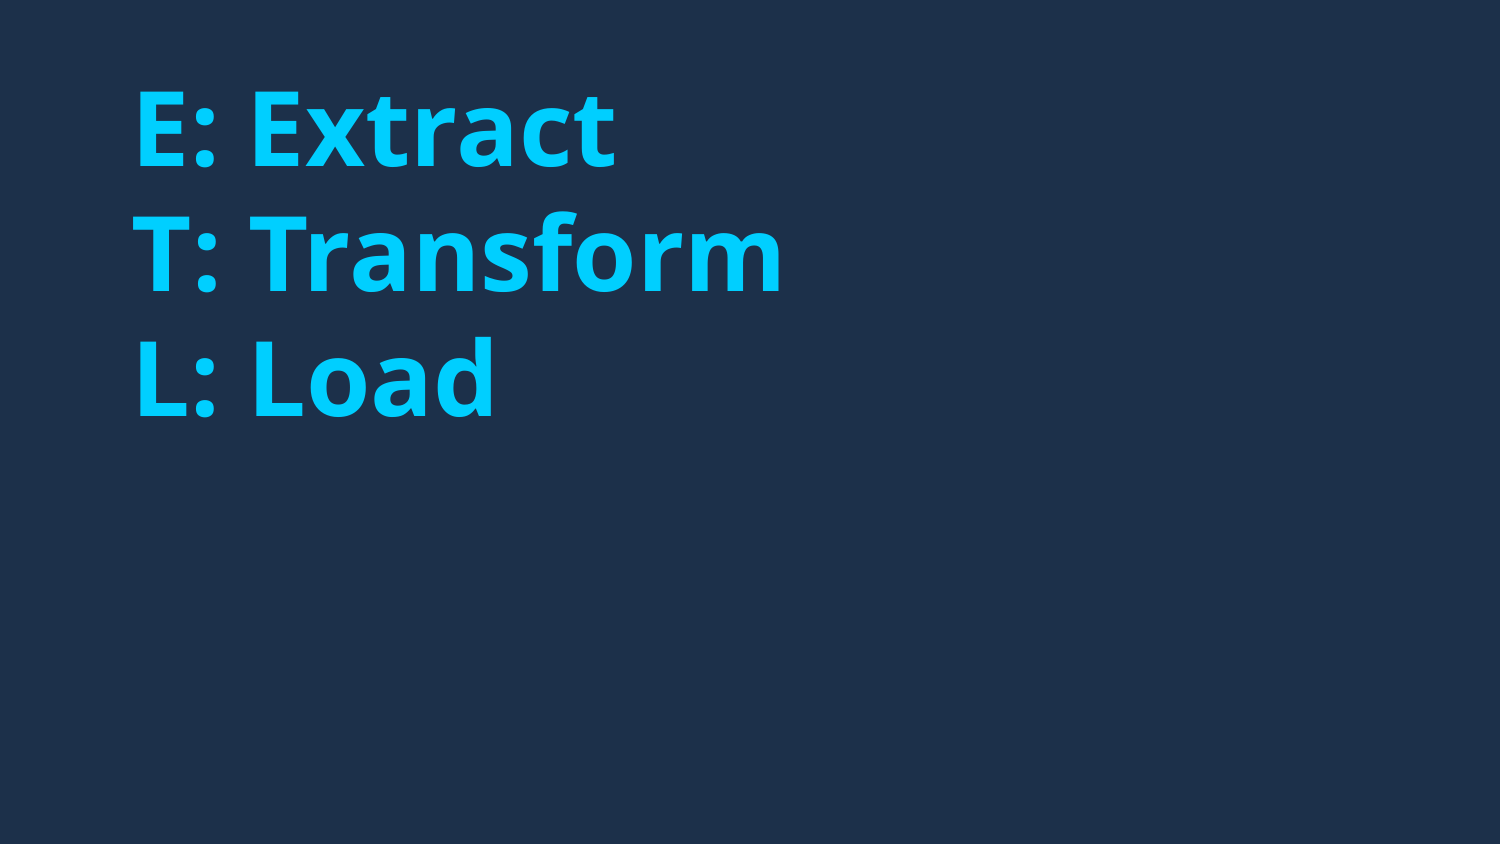

# E: Extract T: Transform L: Load